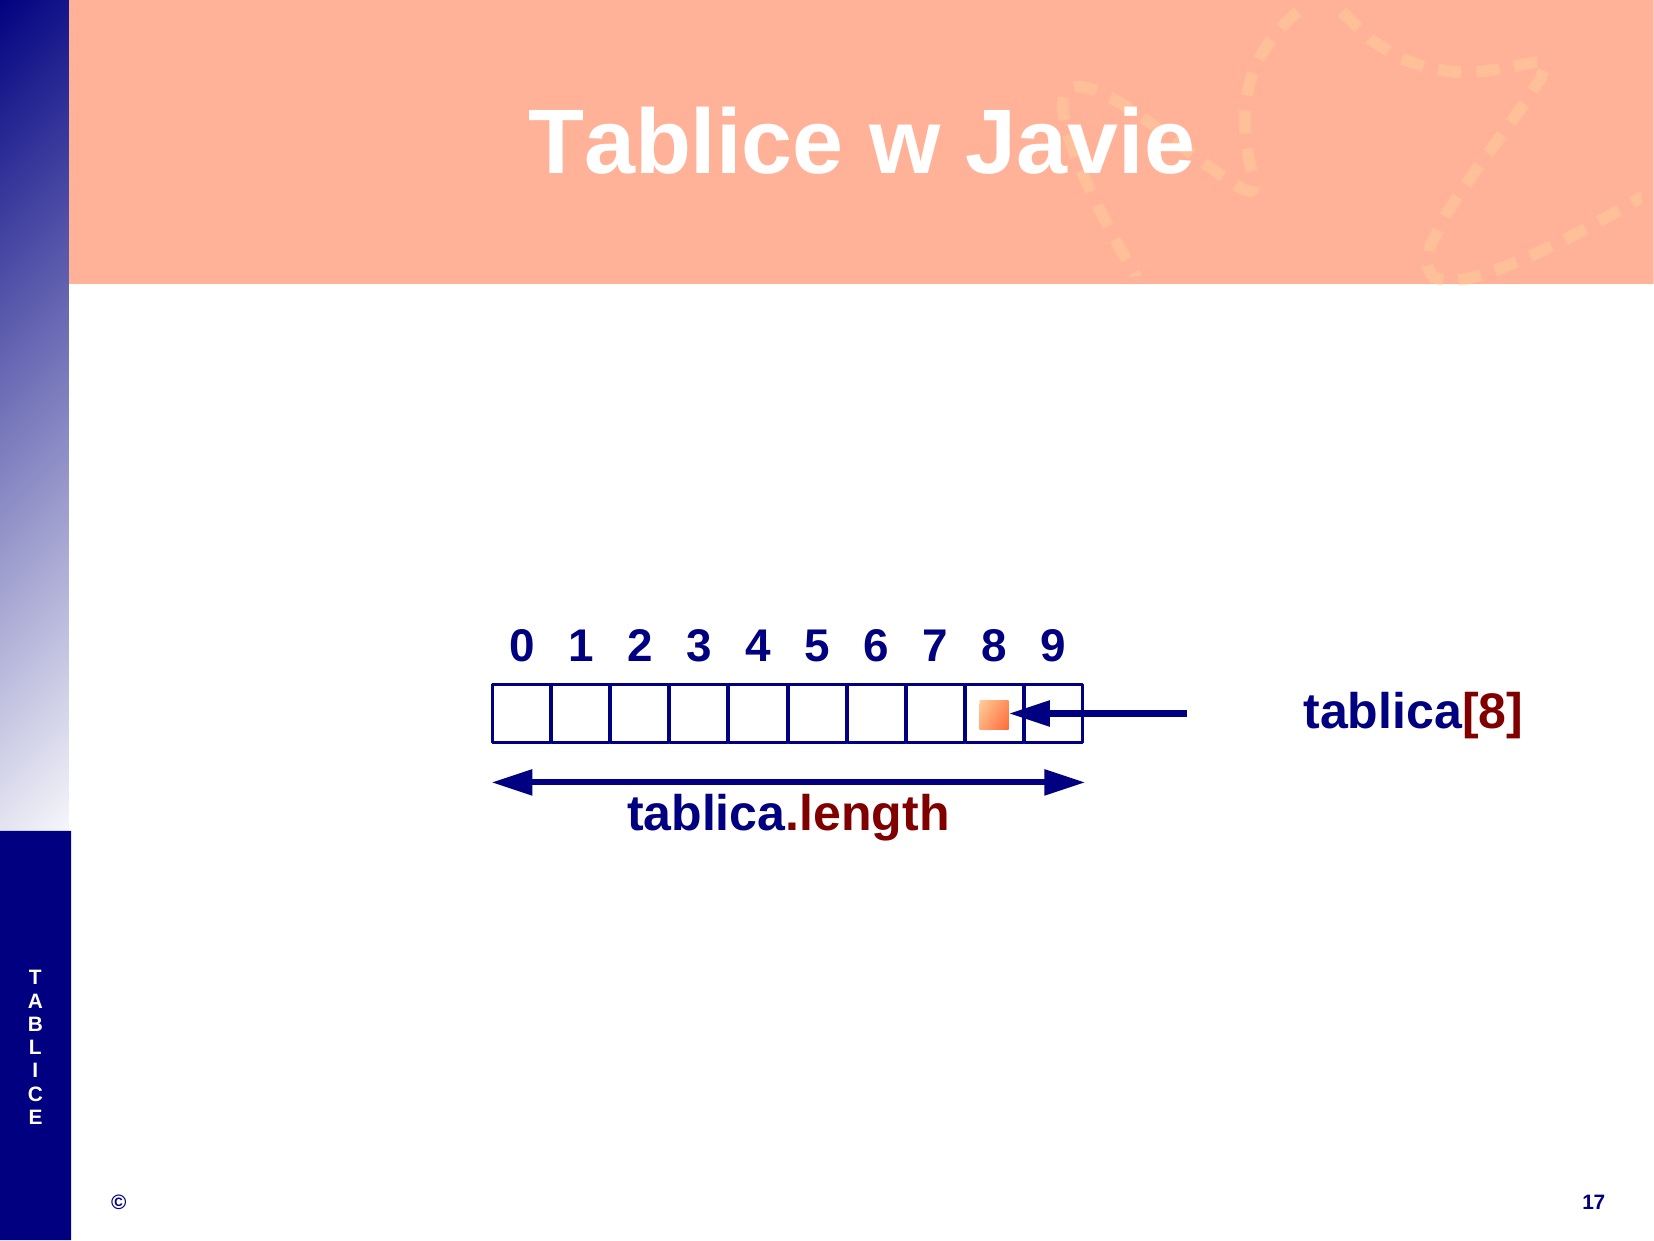

# Tablice w Javie
0
1
2
3
4
5
6
7
8
9
tablica[8]
tablica.length
T
A
B
L
I
C
E